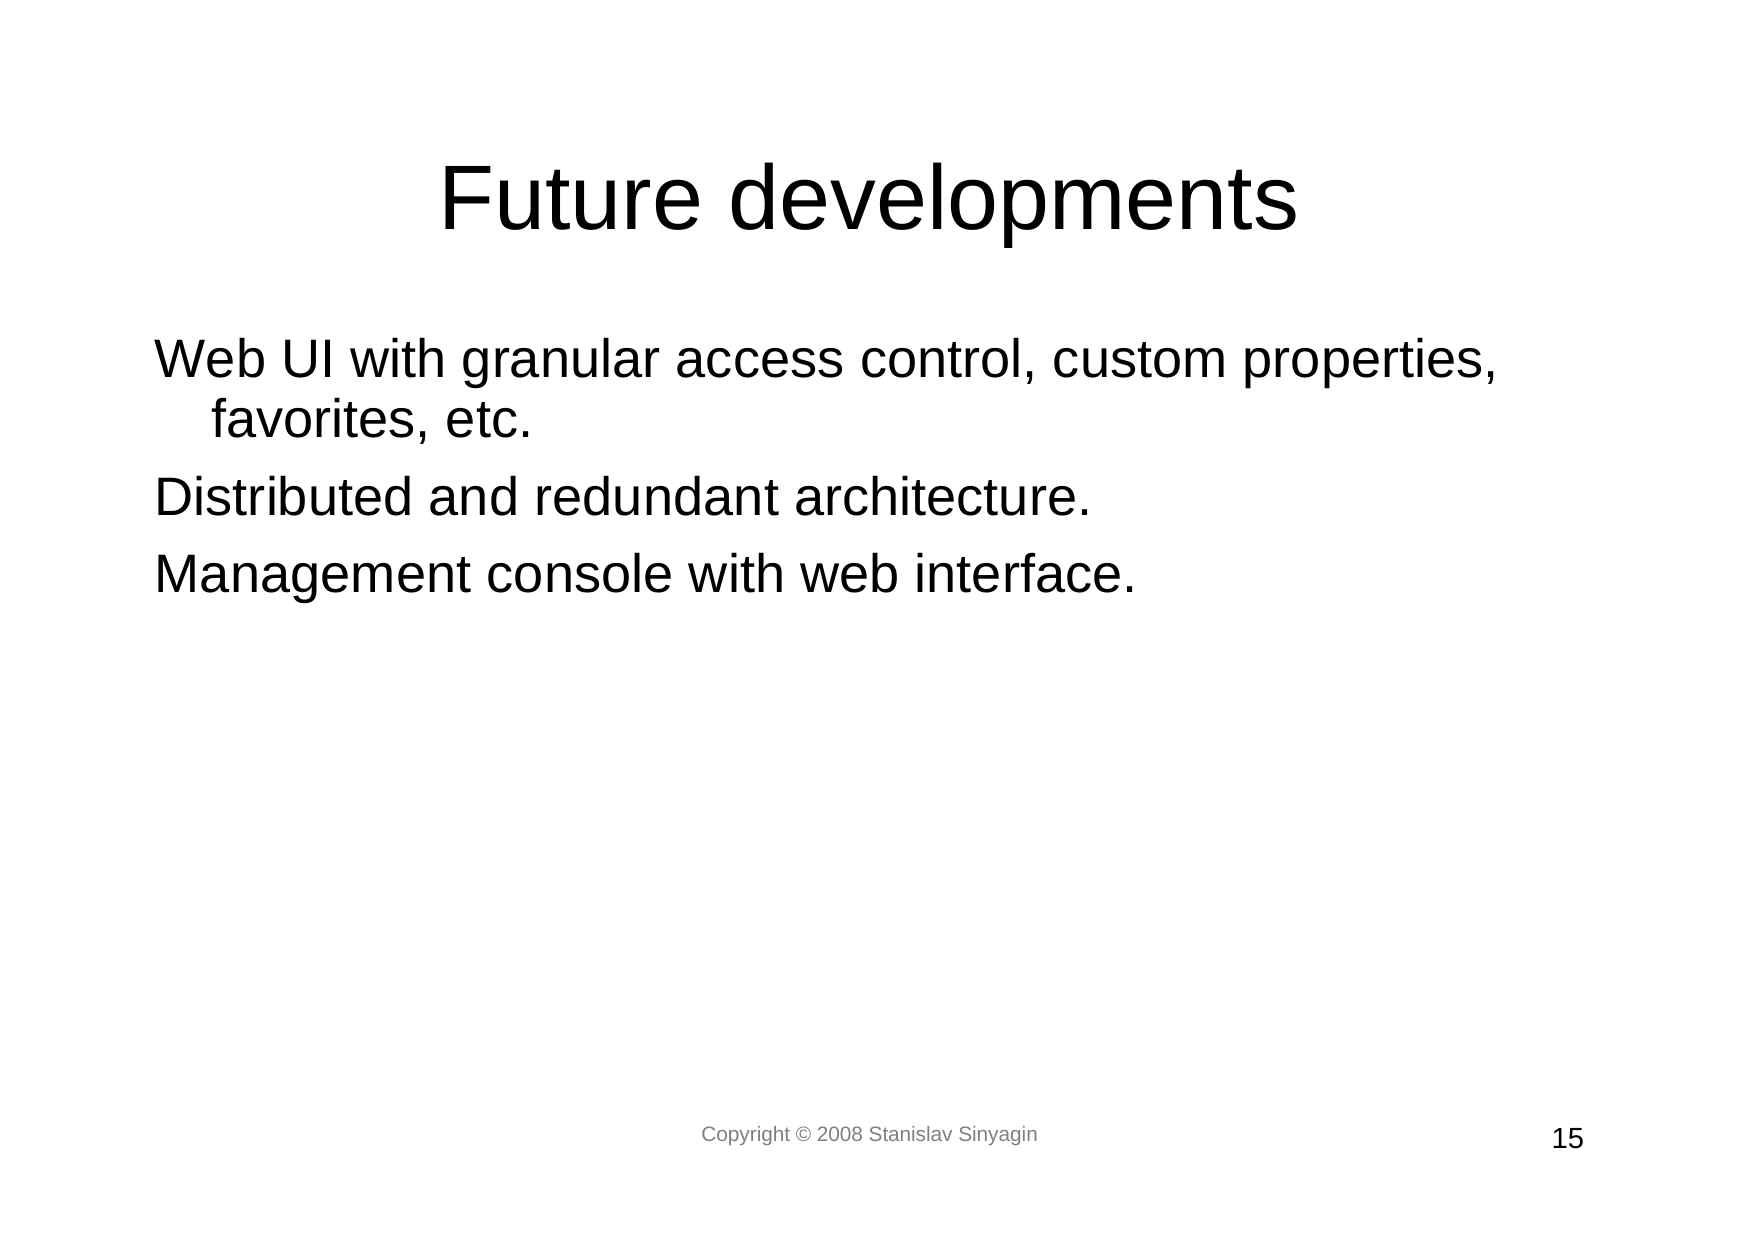

# Future developments
Web UI with granular access control, custom properties, favorites, etc.
Distributed and redundant architecture.
Management console with web interface.
Copyright © 2008 Stanislav Sinyagin
15